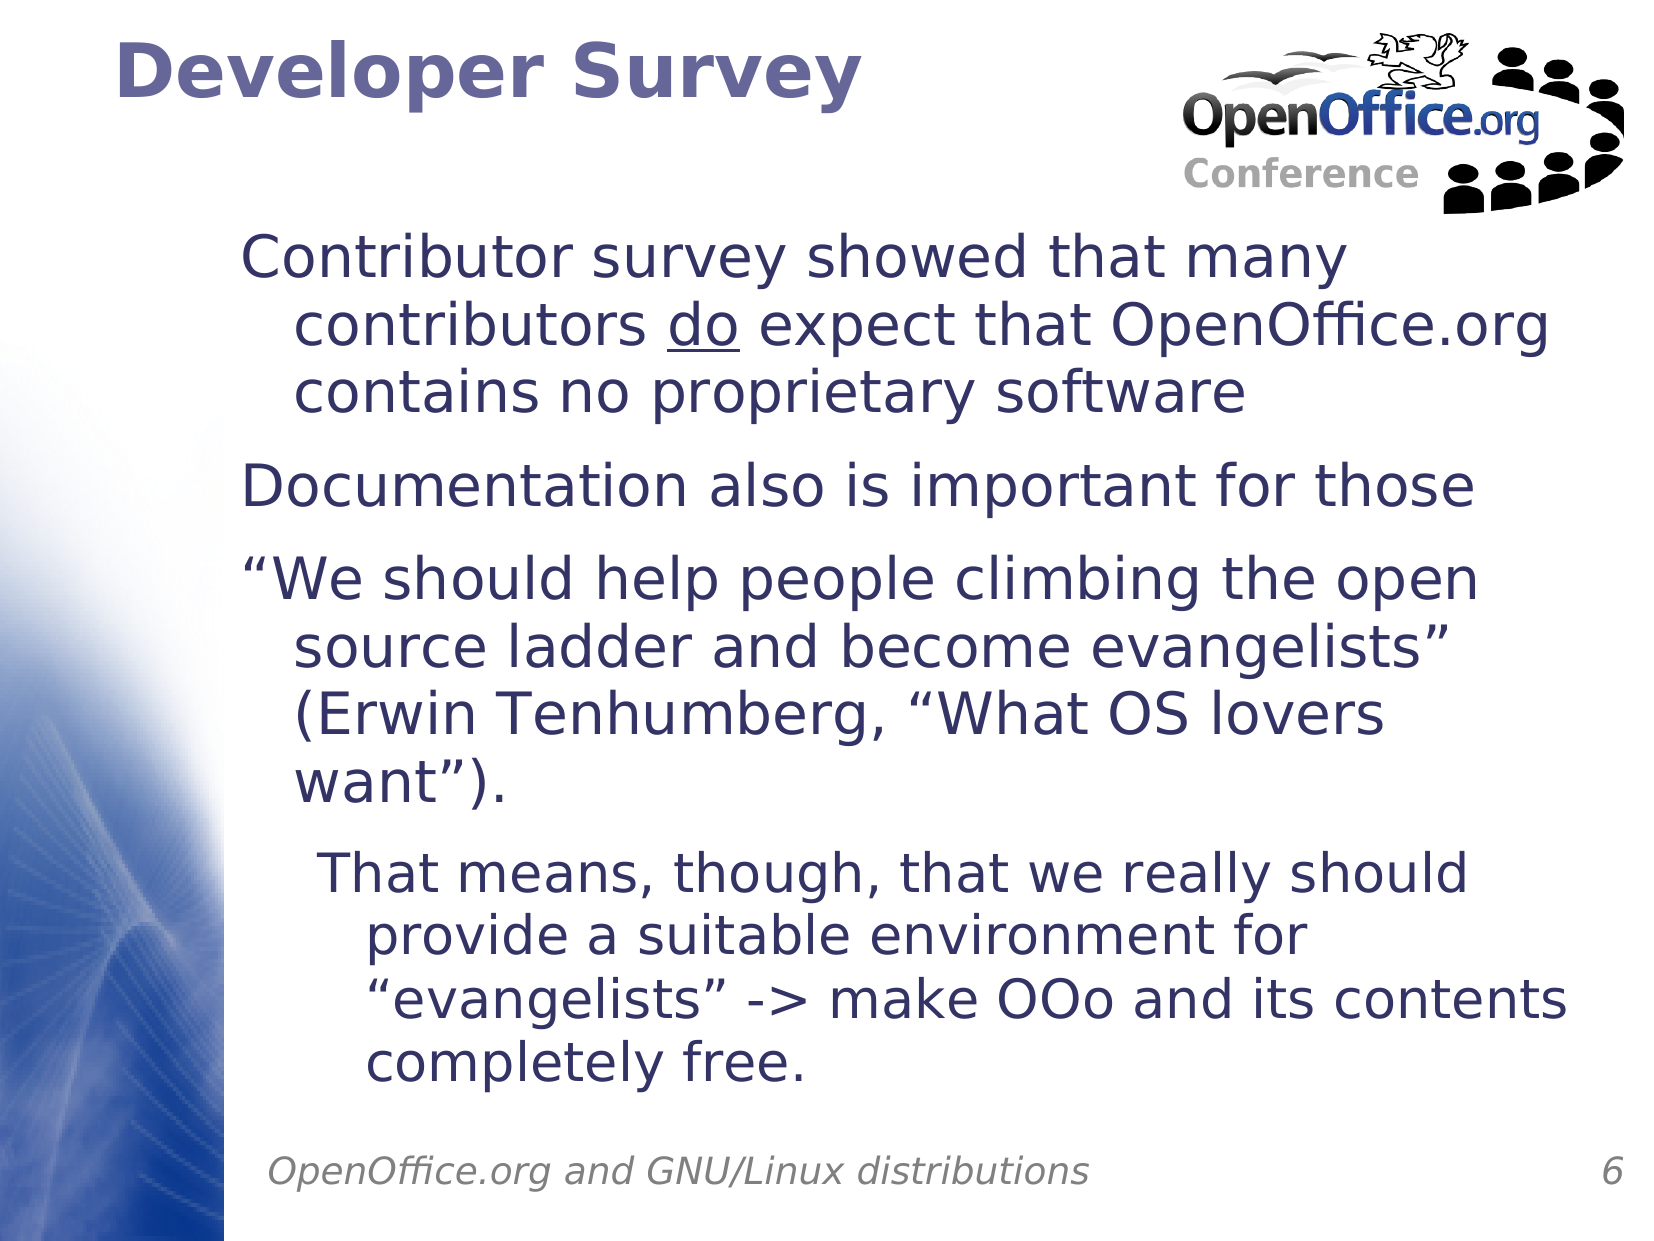

# Developer Survey
Contributor survey showed that many contributors do expect that OpenOffice.org contains no proprietary software
Documentation also is important for those
“We should help people climbing the open source ladder and become evangelists” (Erwin Tenhumberg, “What OS lovers want”).
That means, though, that we really should provide a suitable environment for “evangelists” -> make OOo and its contents completely free.